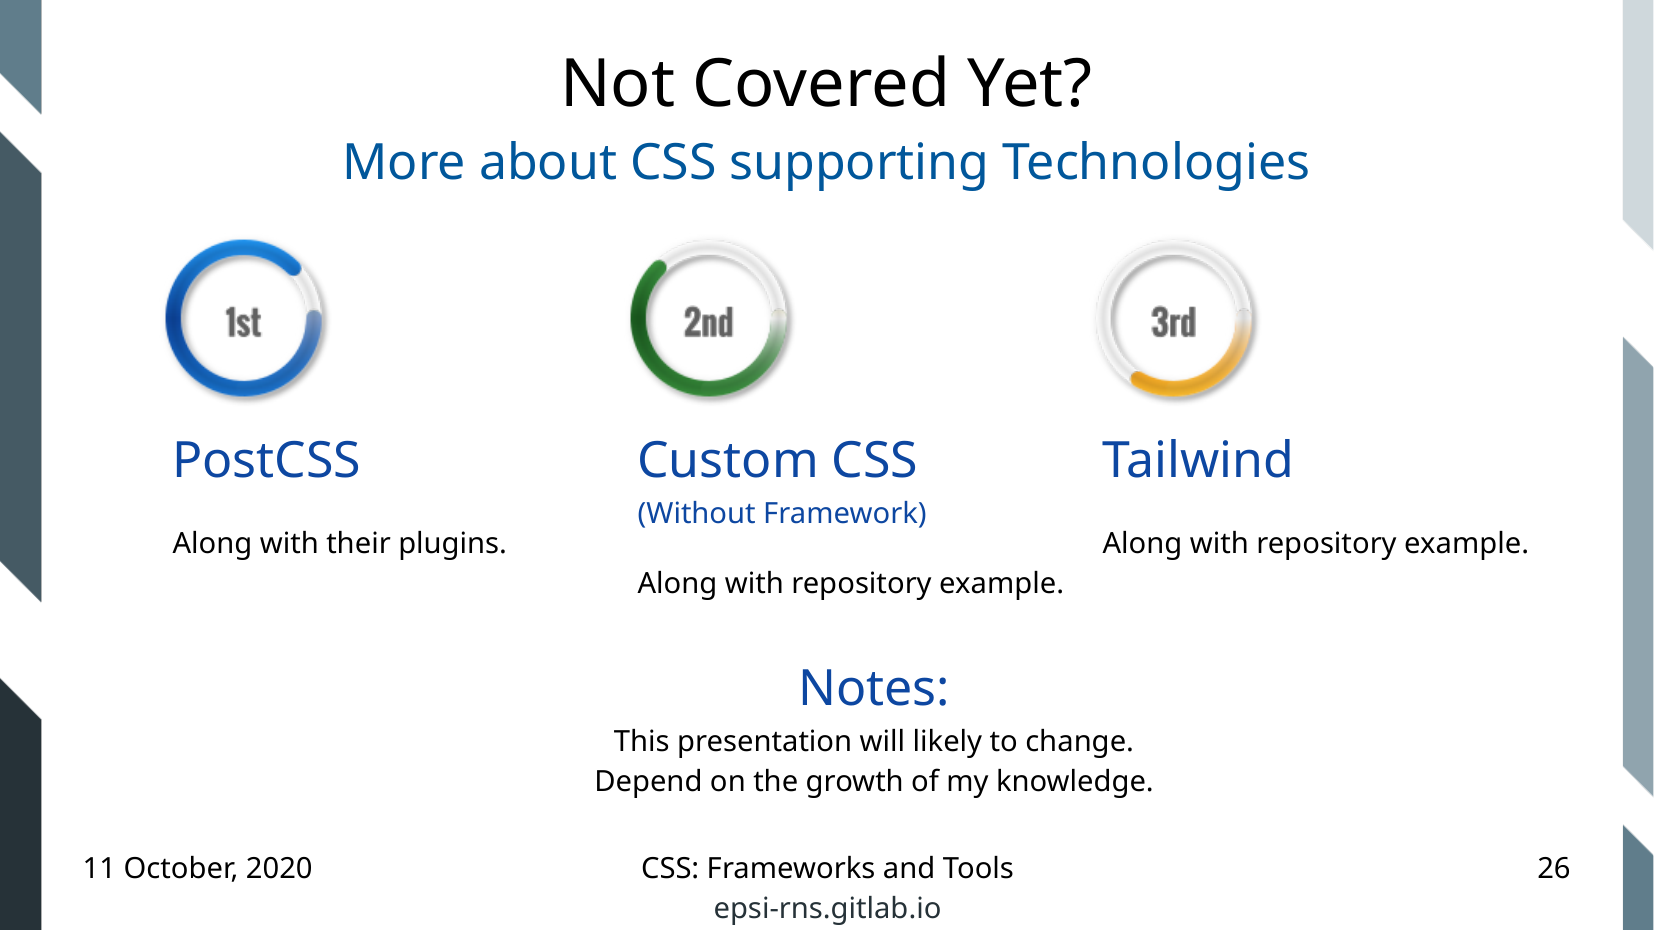

# Not Covered Yet? More about CSS supporting Technologies
PostCSS
Along with their plugins.
Custom CSS
(Without Framework)
Along with repository example.
Tailwind
Along with repository example.
Notes:
This presentation will likely to change.
Depend on the growth of my knowledge.
11 October, 2020
CSS: Frameworks and Tools
26